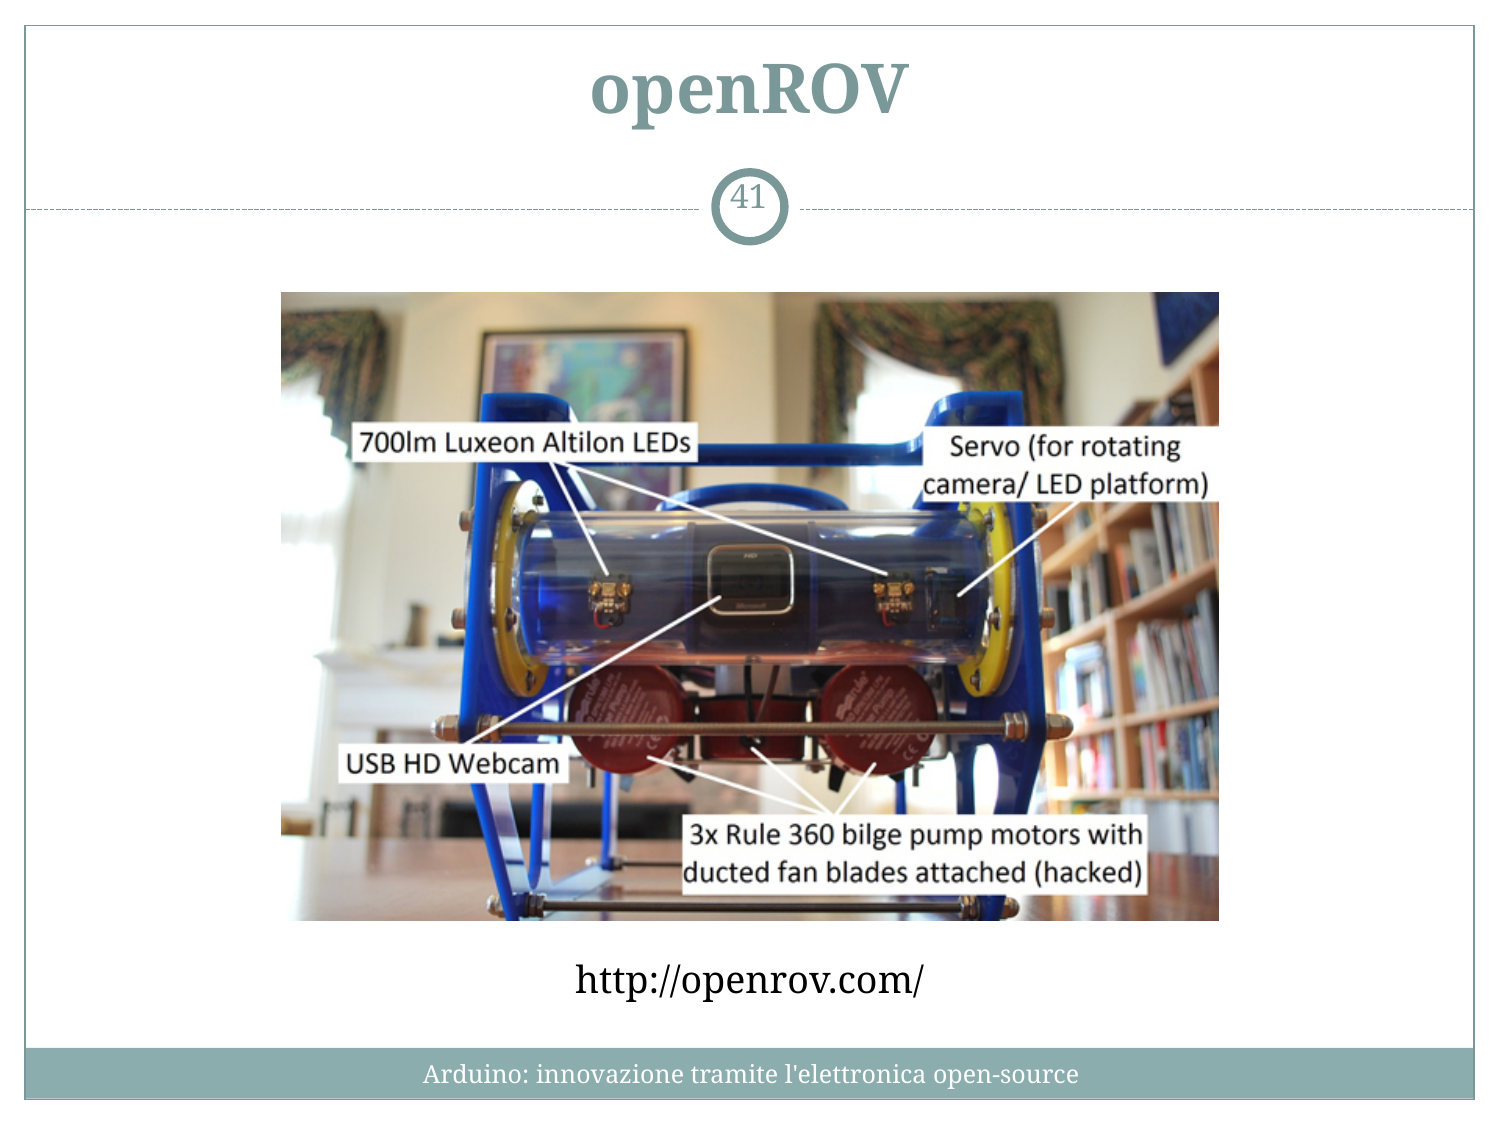

# openROV
http://openrov.com/
Arduino: innovazione tramite l'elettronica open-source